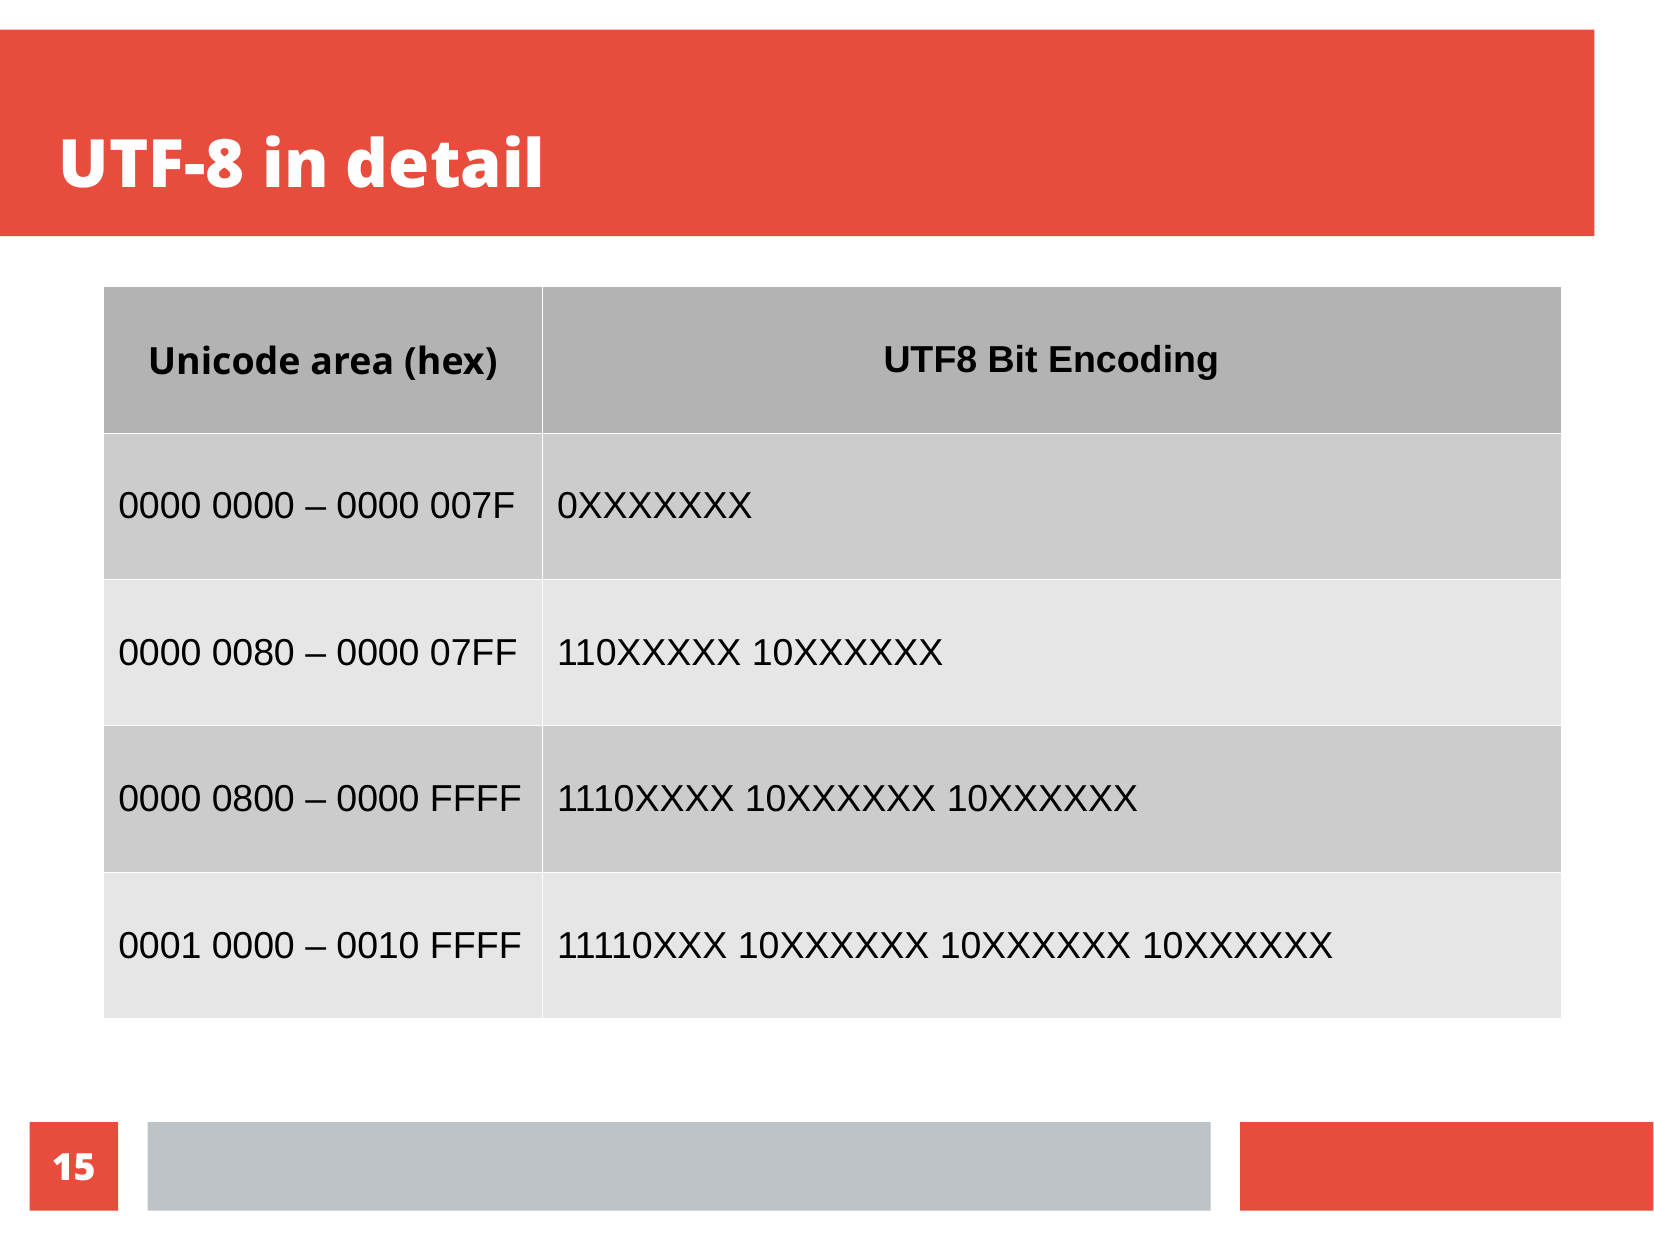

# UTF-8 in detail
| Unicode area (hex) | UTF8 Bit Encoding |
| --- | --- |
| 0000 0000 – 0000 007F | 0XXXXXXX |
| 0000 0080 – 0000 07FF | 110XXXXX 10XXXXXX |
| 0000 0800 – 0000 FFFF | 1110XXXX 10XXXXXX 10XXXXXX |
| 0001 0000 – 0010 FFFF | 11110XXX 10XXXXXX 10XXXXXX 10XXXXXX |
15